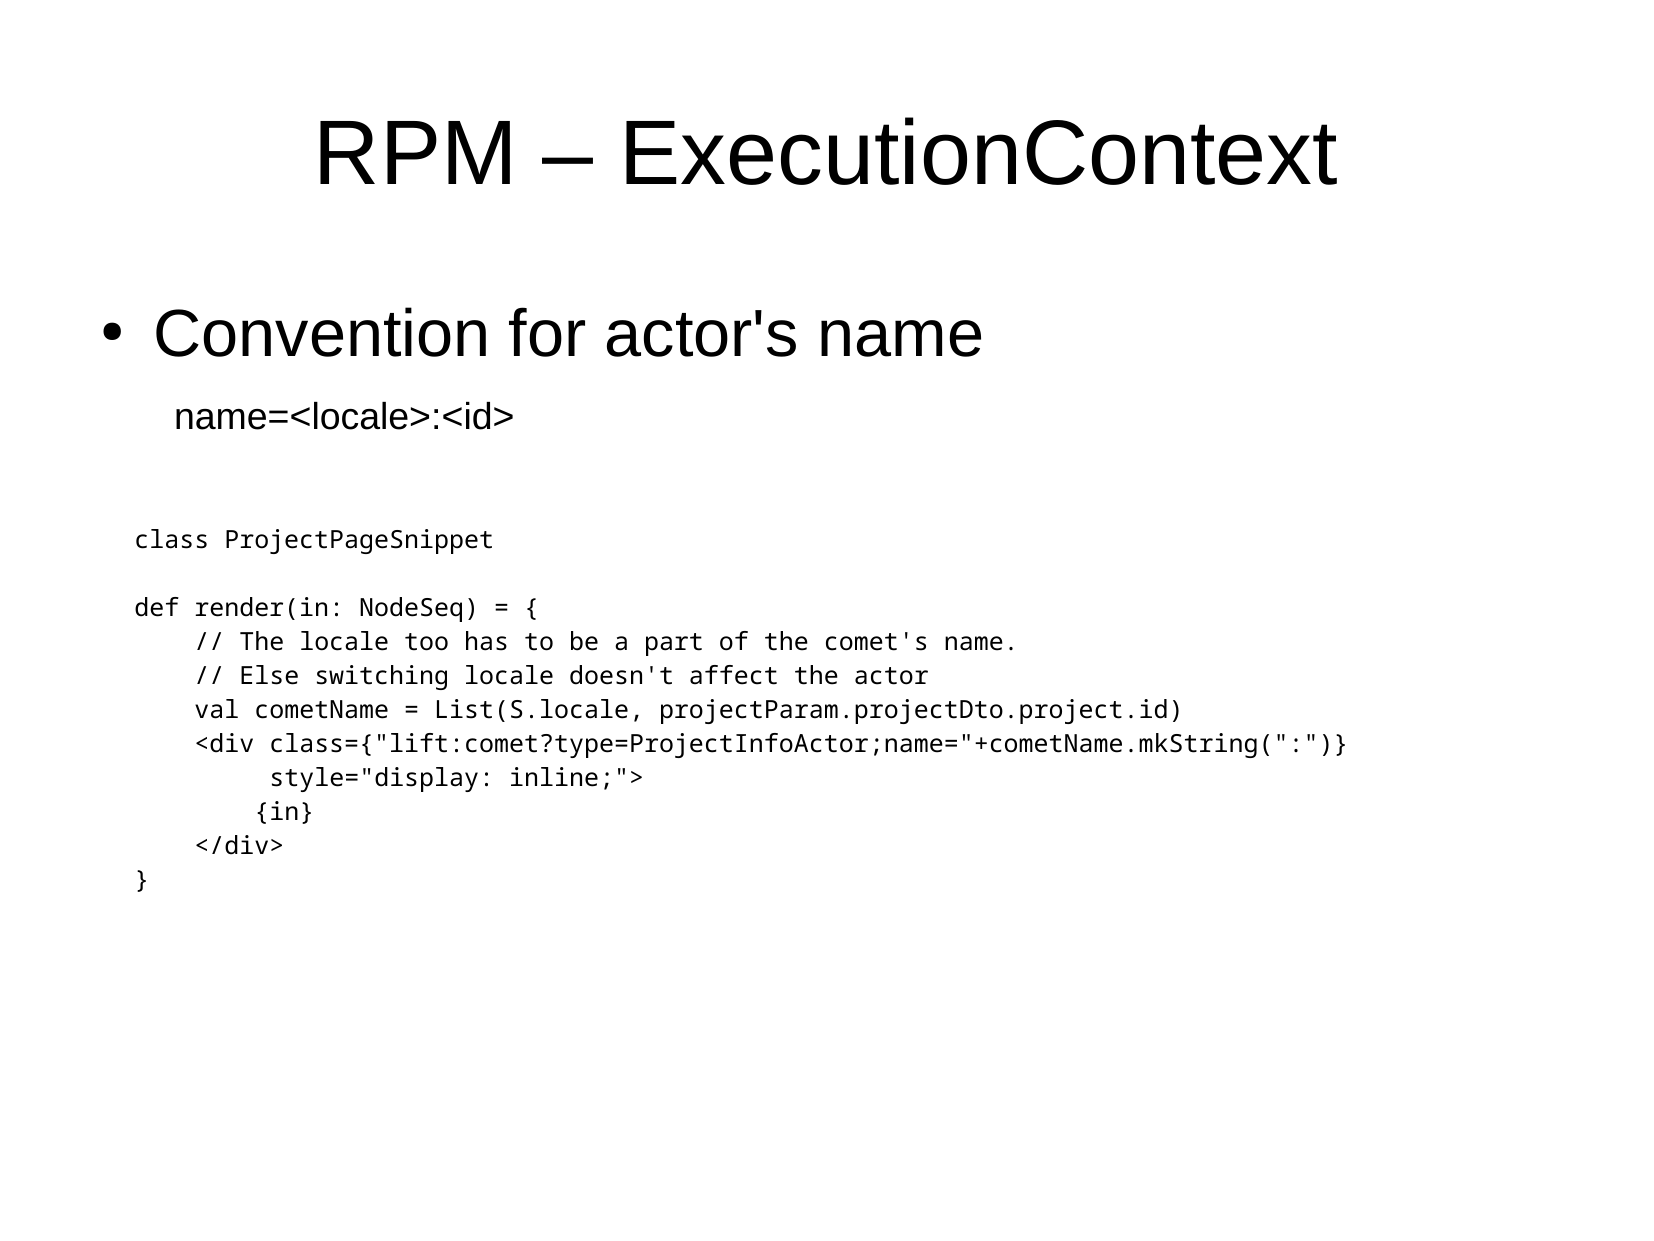

# RPM – ExecutionContext
Convention for actor's name
name=<locale>:<id>
class ProjectPageSnippet
def render(in: NodeSeq) = {
 // The locale too has to be a part of the comet's name.
 // Else switching locale doesn't affect the actor
 val cometName = List(S.locale, projectParam.projectDto.project.id)
 <div class={"lift:comet?type=ProjectInfoActor;name="+cometName.mkString(":")}
 style="display: inline;">
 {in}
 </div>
}